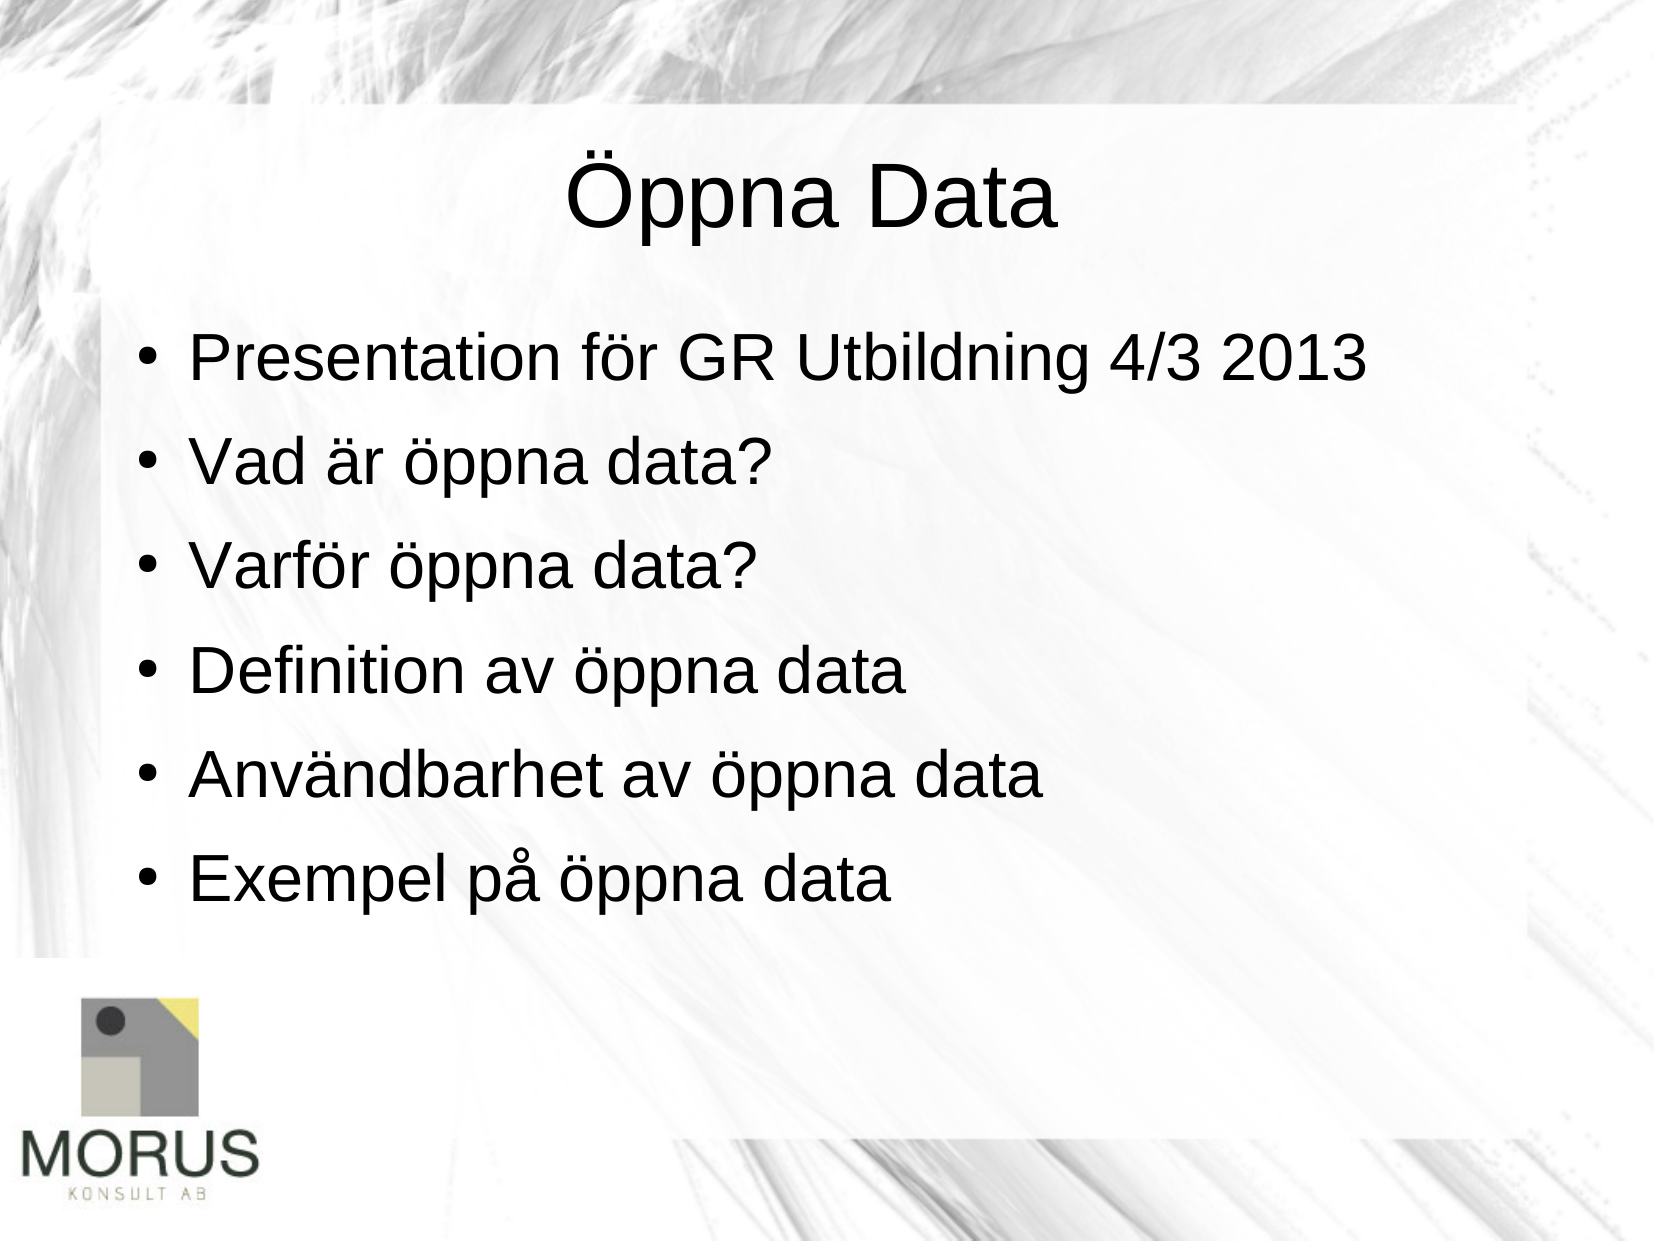

# Öppna Data
Presentation för GR Utbildning 4/3 2013
Vad är öppna data?
Varför öppna data?
Definition av öppna data
Användbarhet av öppna data
Exempel på öppna data